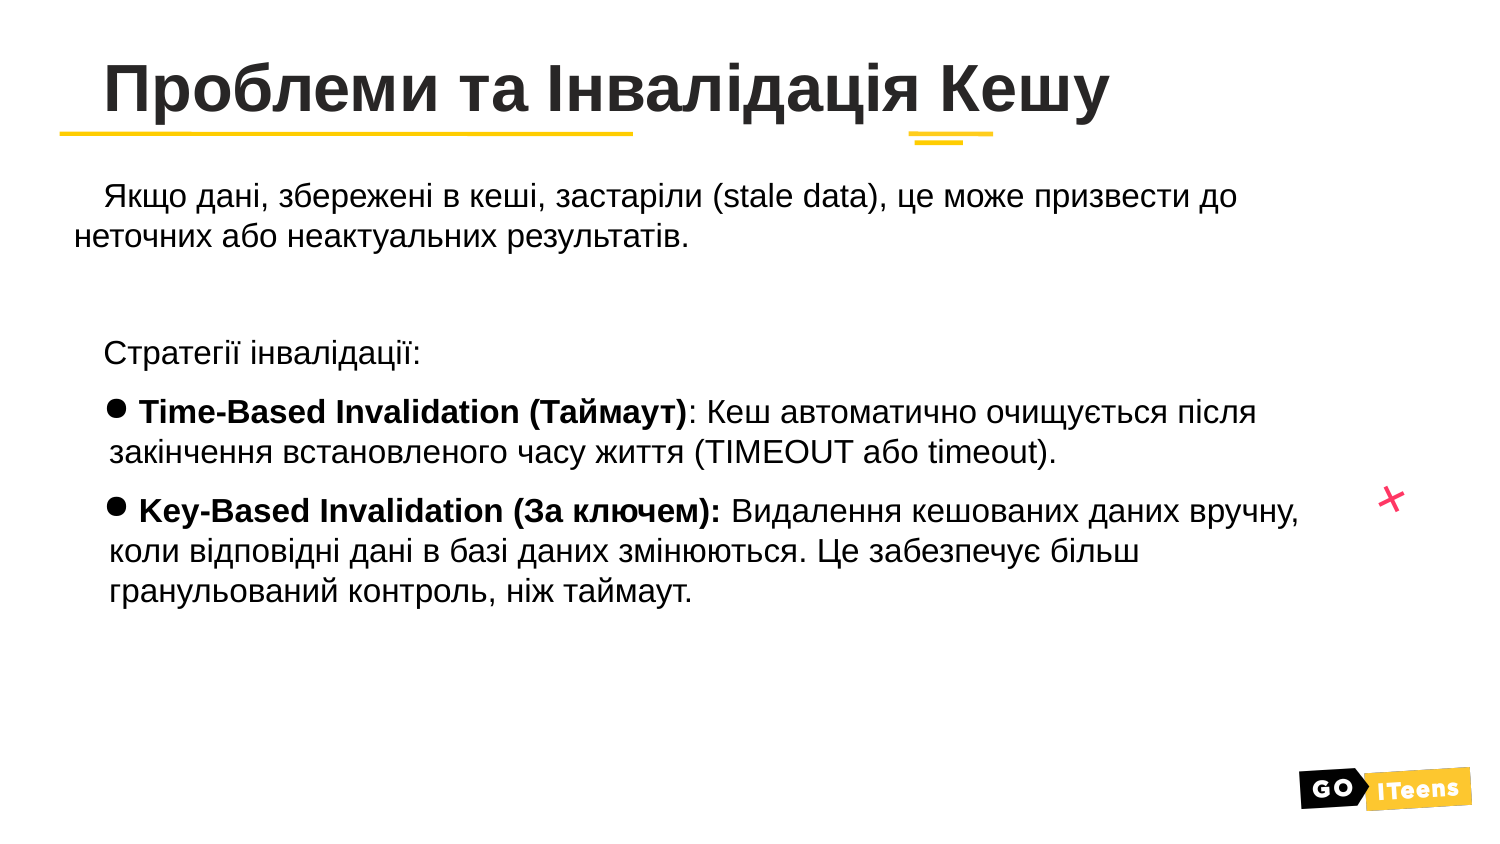

Проблеми та Інвалідація Кешу
+
Якщо дані, збережені в кеші, застаріли (stale data), це може призвести до неточних або неактуальних результатів.
Стратегії інвалідації:
Time-Based Invalidation (Таймаут): Кеш автоматично очищується після закінчення встановленого часу життя (TIMEOUT або timeout).
Key-Based Invalidation (За ключем): Видалення кешованих даних вручну, коли відповідні дані в базі даних змінюються. Це забезпечує більш гранульований контроль, ніж таймаут.